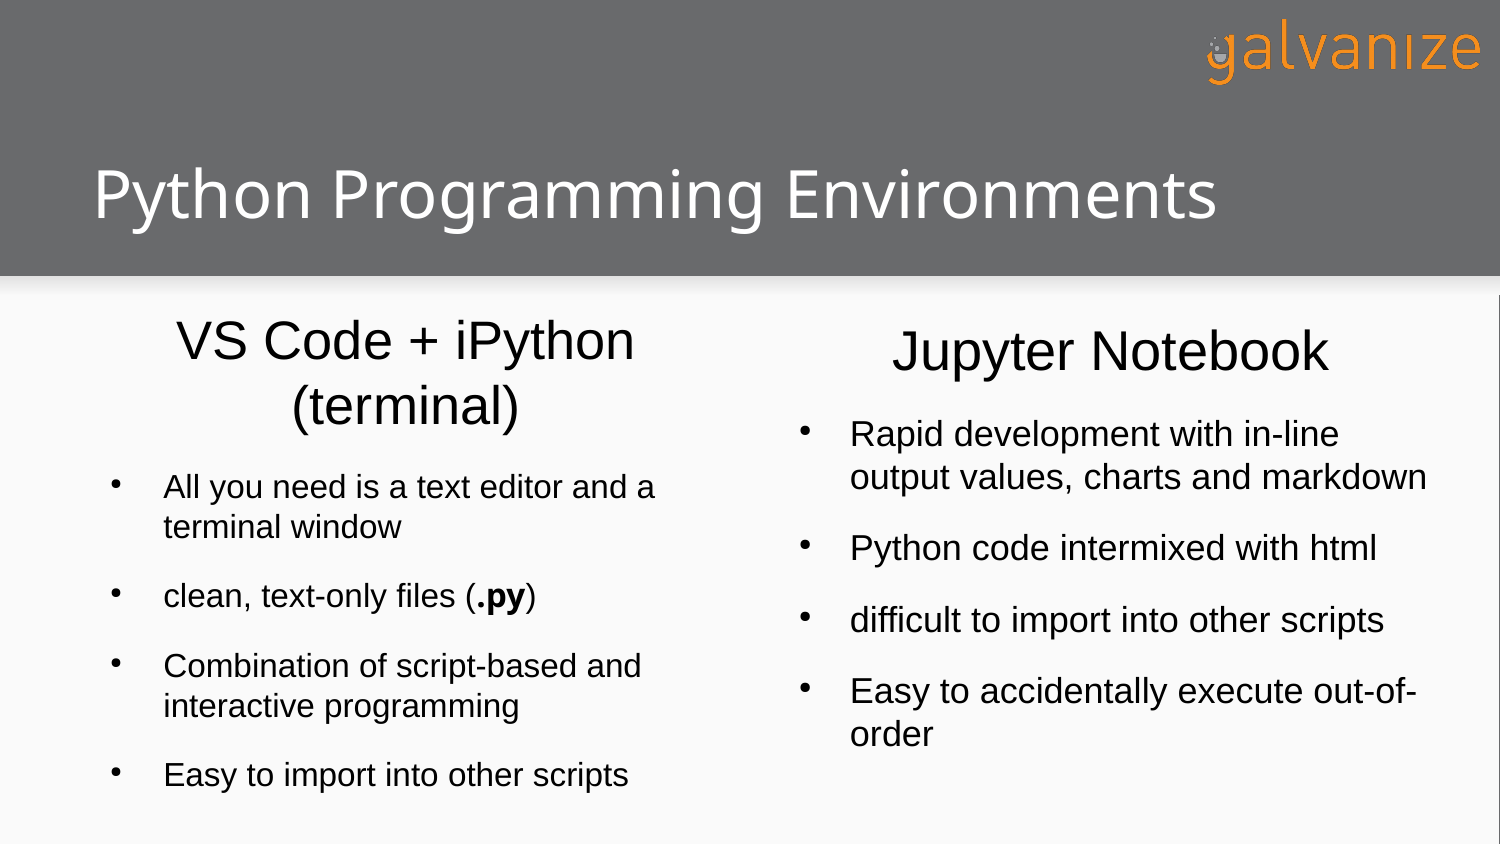

# Python Programming Environments
VS Code + iPython (terminal)
All you need is a text editor and a terminal window
clean, text-only files (.py)
Combination of script-based and interactive programming
Easy to import into other scripts
Jupyter Notebook
Rapid development with in-line output values, charts and markdown
Python code intermixed with html
difficult to import into other scripts
Easy to accidentally execute out-of-order